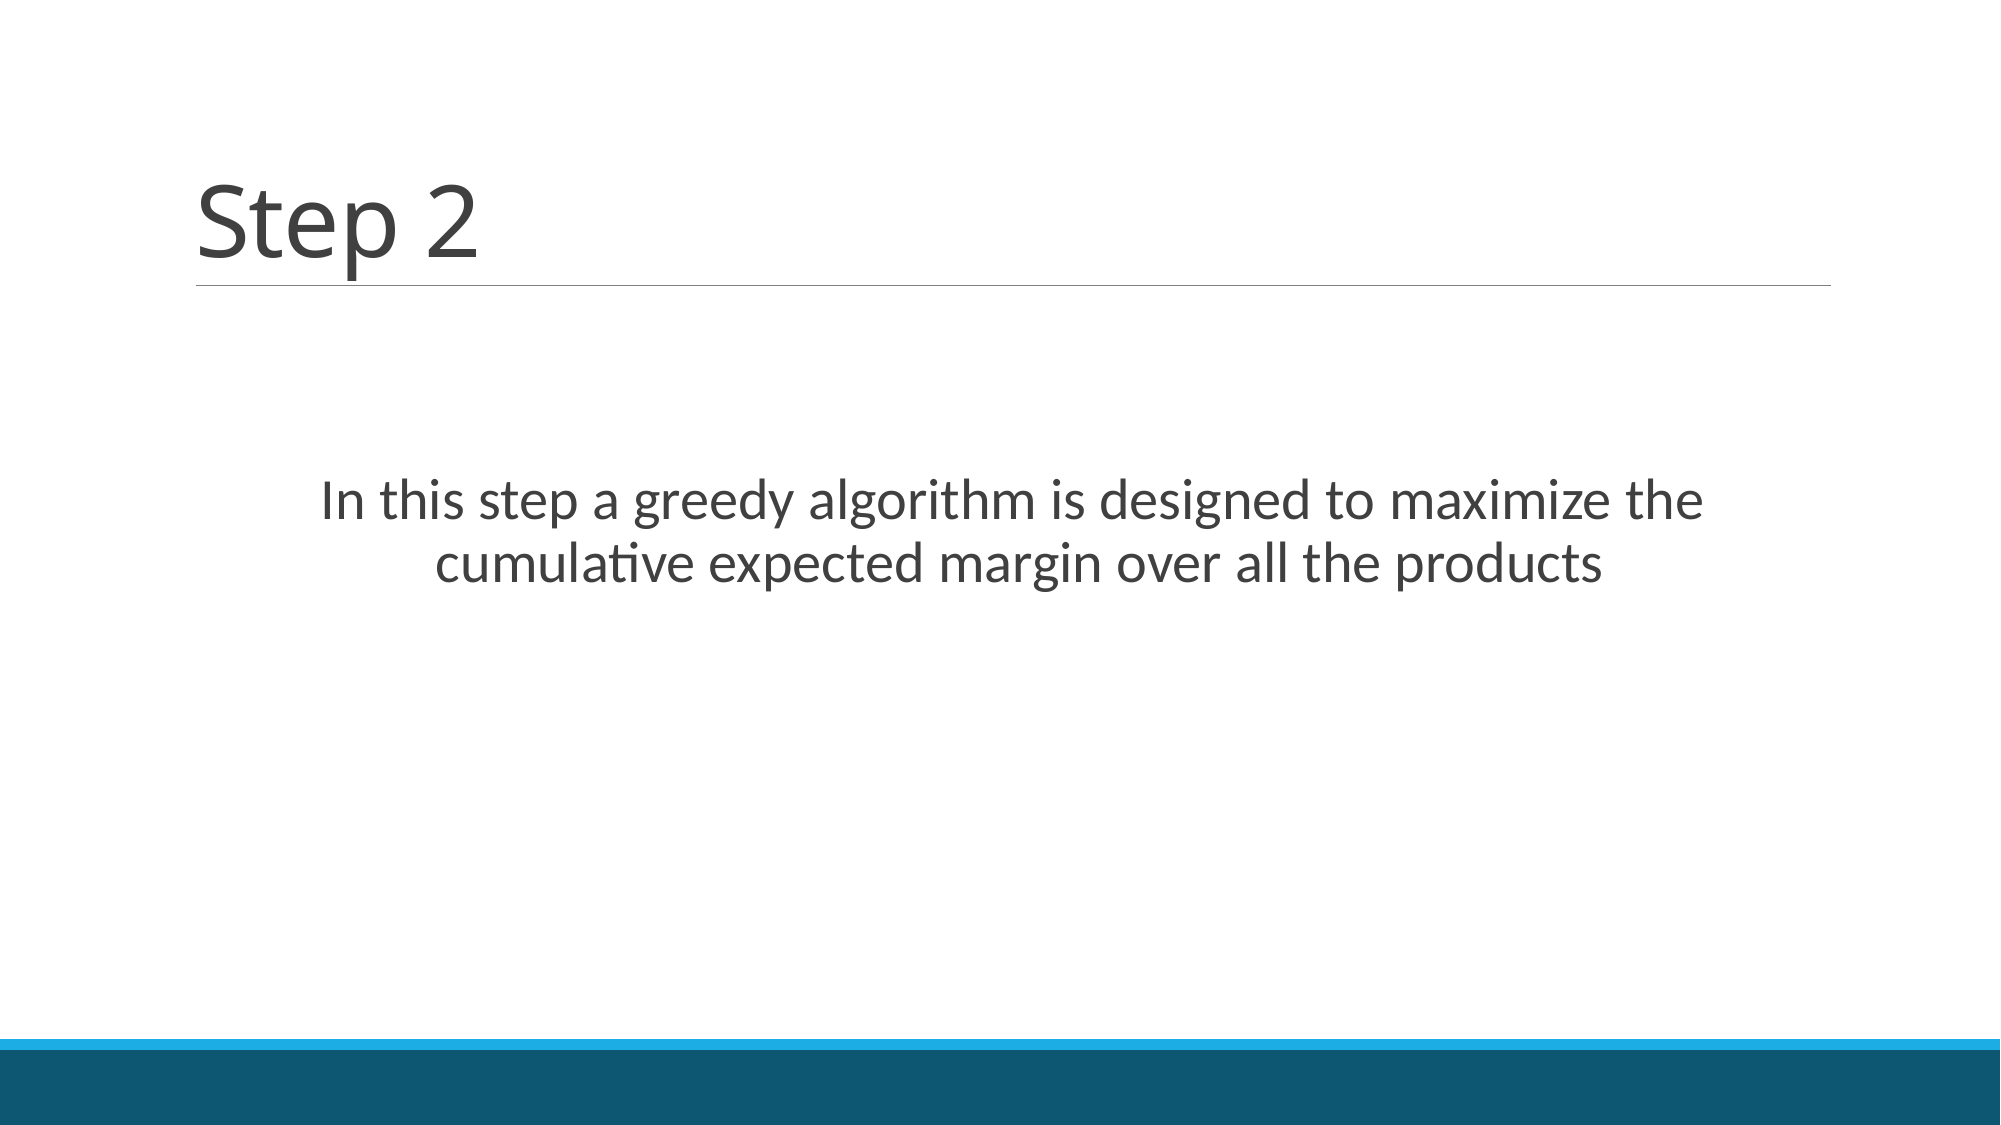

# Step 2
In this step a greedy algorithm is designed to maximize the cumulative expected margin over all the products